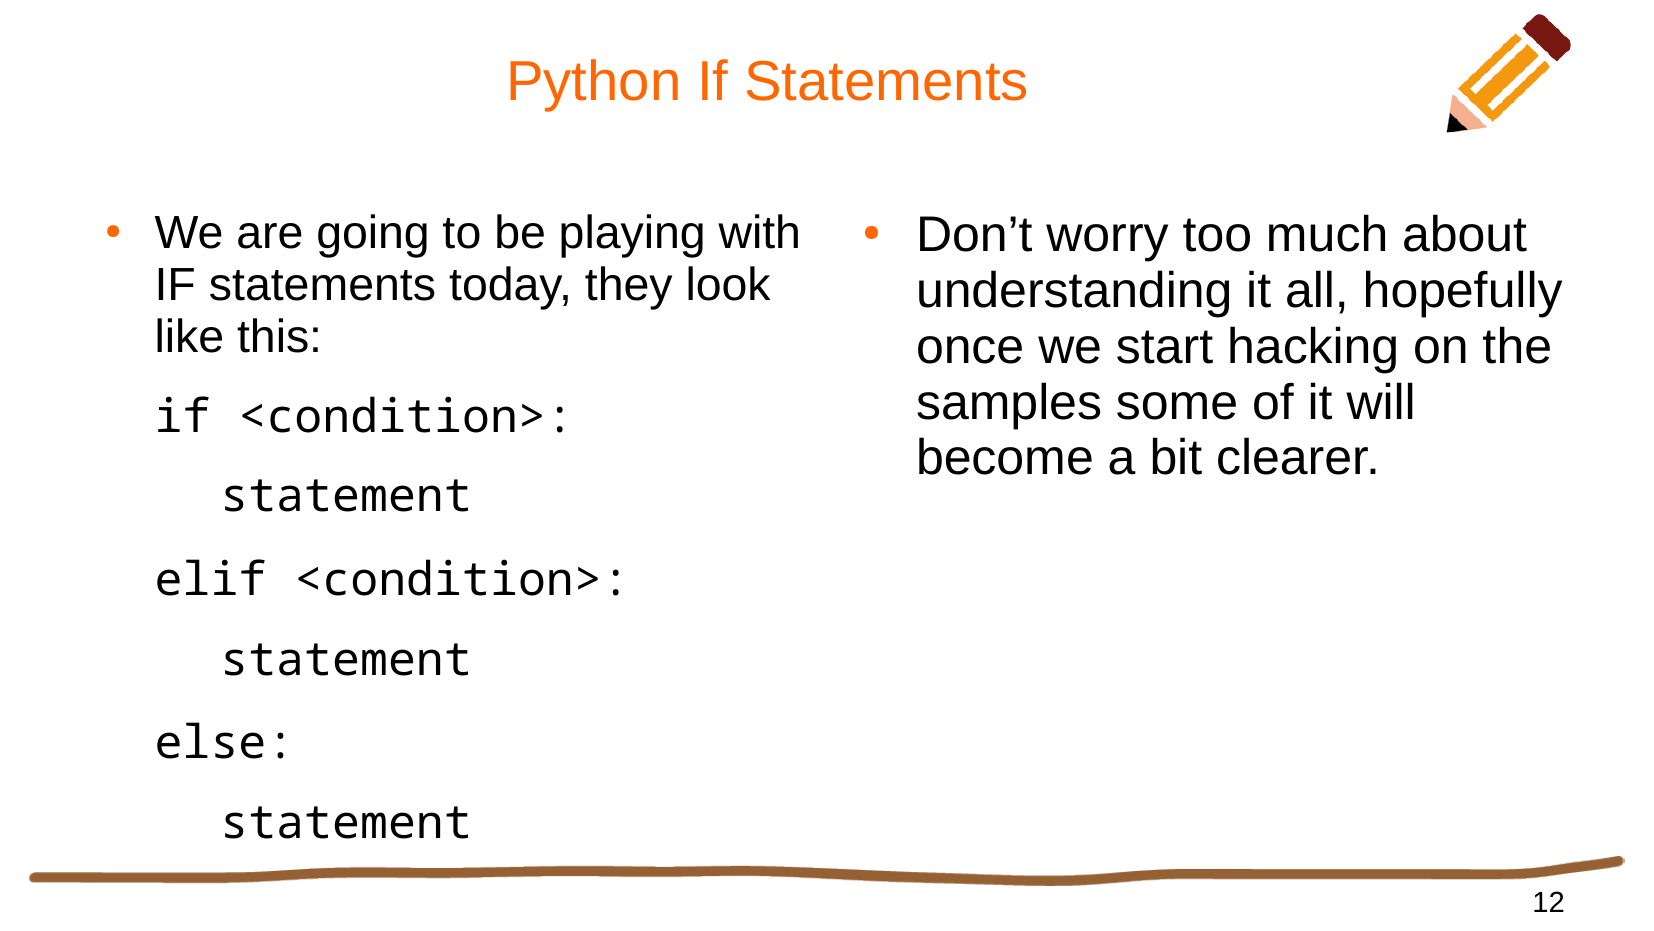

# Python If Statements
We are going to be playing with IF statements today, they look like this:
if <condition>:
statement
elif <condition>:
statement
else:
statement
Don’t worry too much about understanding it all, hopefully once we start hacking on the samples some of it will become a bit clearer.
12